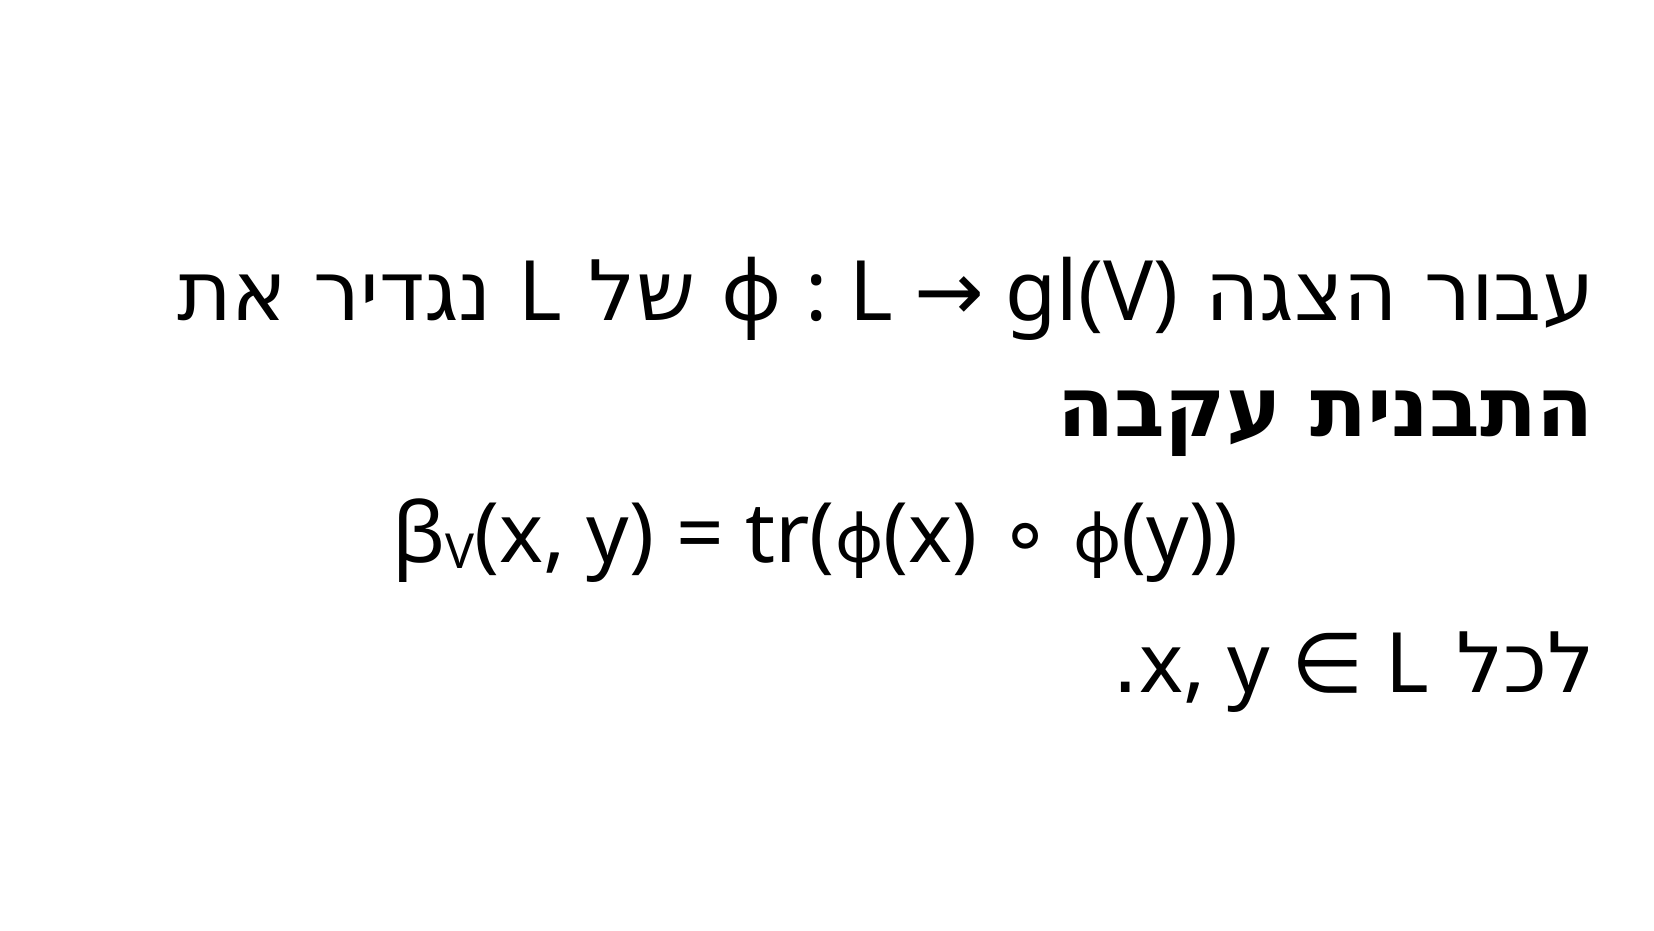

# עבור הצגה ϕ : L → gl(V) של L נגדיר את התבנית עקבה
βV(x, y) = tr(ϕ(x) ∘ ϕ(y))
לכל x, y ∈ L.